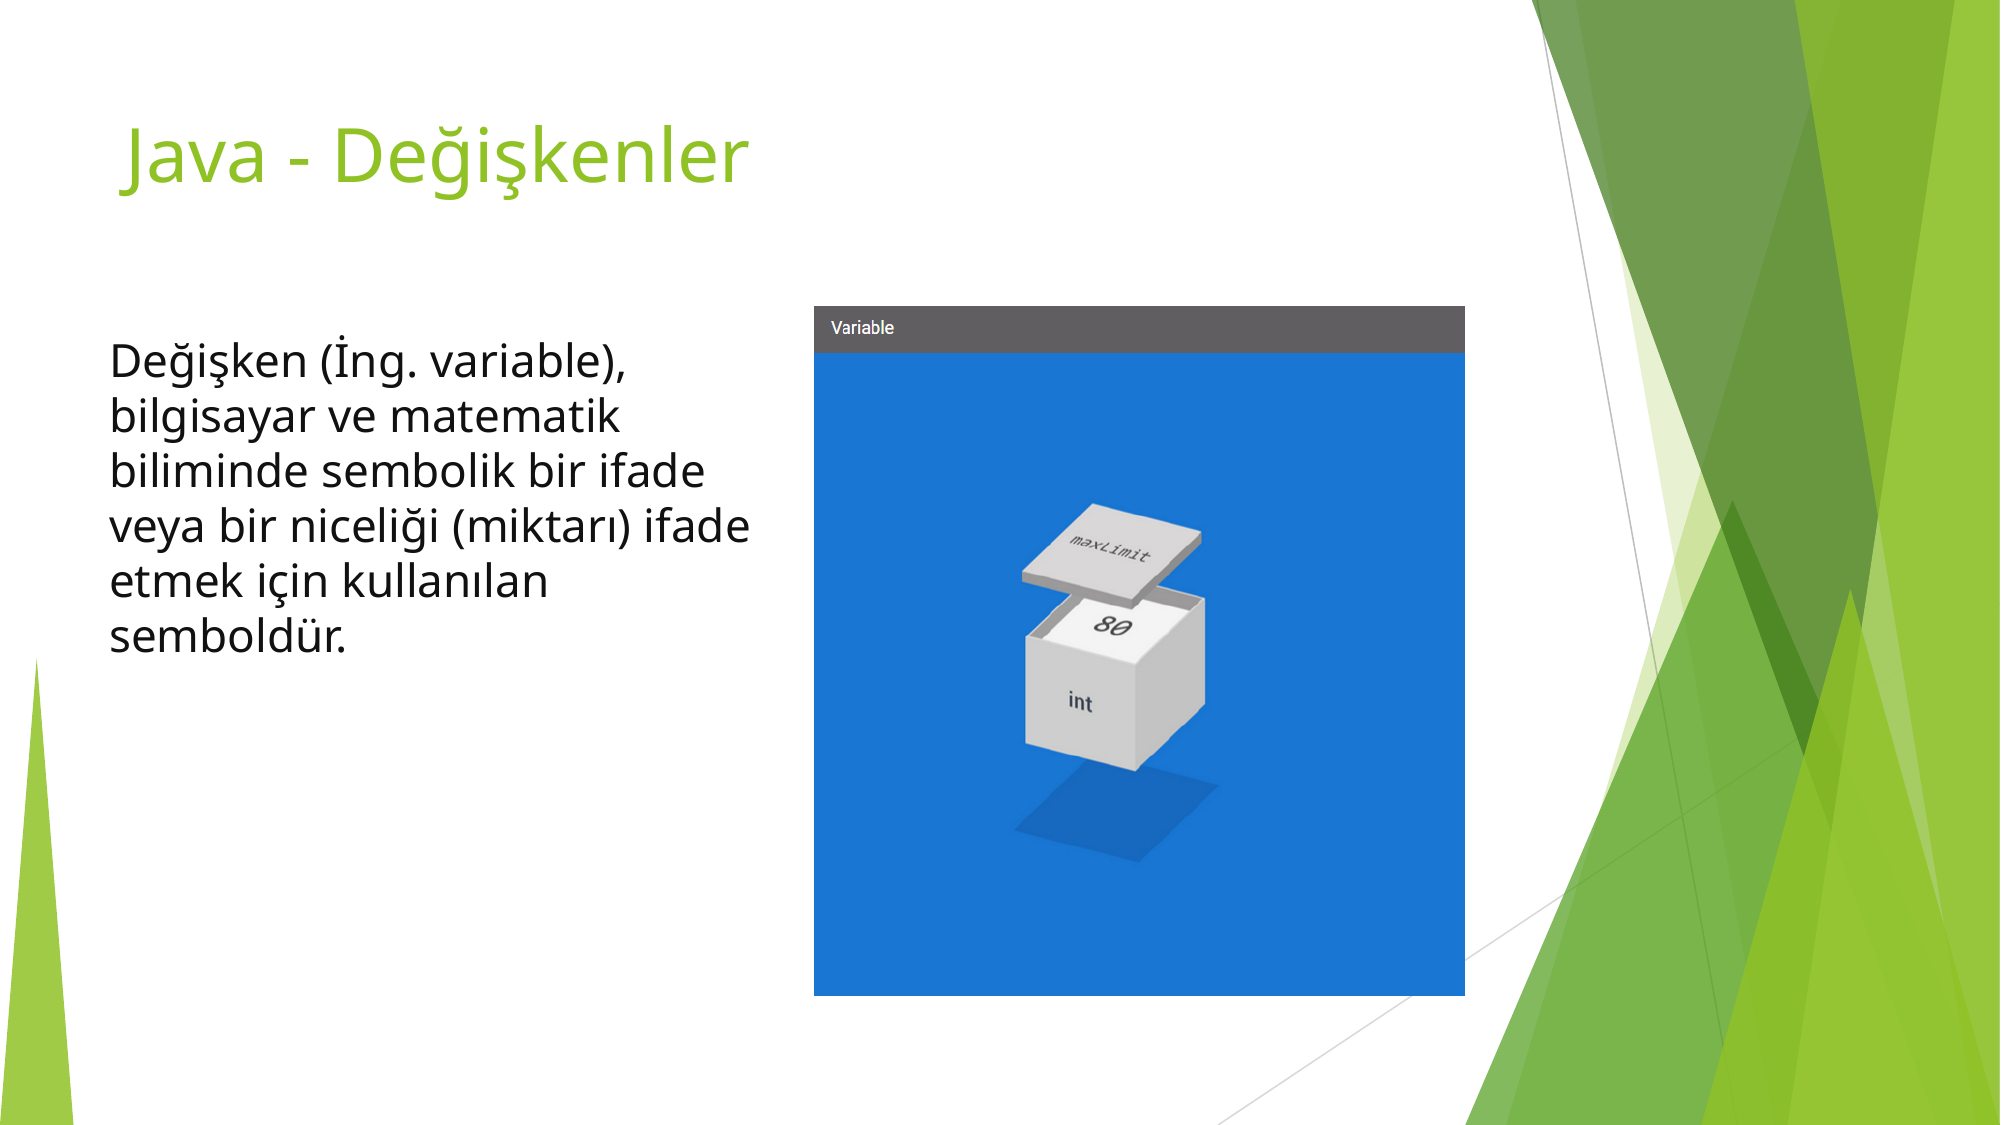

# Java - Değişkenler
Değişken (İng. variable), bilgisayar ve matematik biliminde sembolik bir ifade veya bir niceliği (miktarı) ifade etmek için kullanılan semboldür.